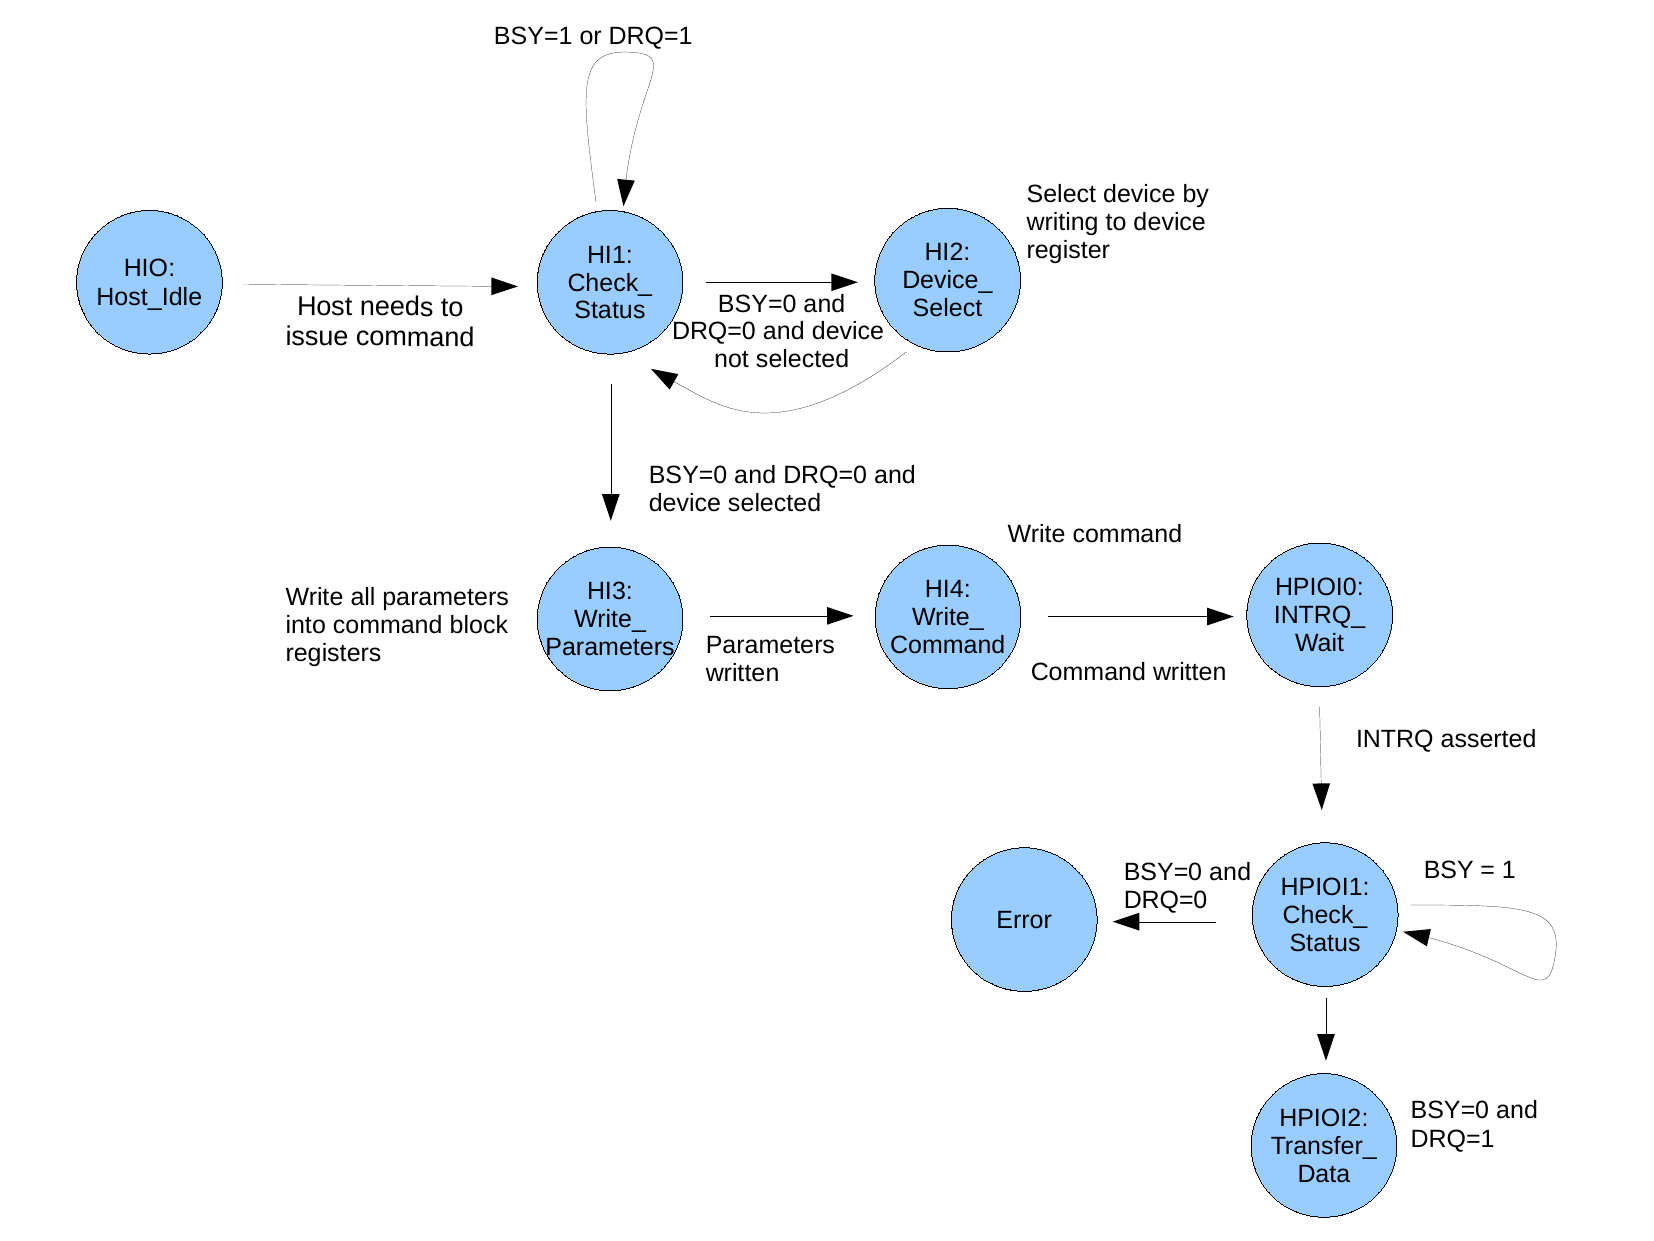

BSY=1 or DRQ=1
Select device by writing to device register
HI2:
Device_
Select
HIO:
Host_Idle
HI1:
Check_
Status
BSY=0 and
DRQ=0 and device
not selected
Host needs to
issue command
BSY=0 and DRQ=0 and device selected
Write command
HPIOI0:
INTRQ_
Wait
HI4:
Write_
Command
HI3:
Write_
Parameters
Write all parameters into command block registers
Parameters
written
Command written
INTRQ asserted
HPIOI1:
Check_
Status
Error
BSY = 1
BSY=0 and
DRQ=0
HPIOI2:
Transfer_
Data
BSY=0 and
DRQ=1